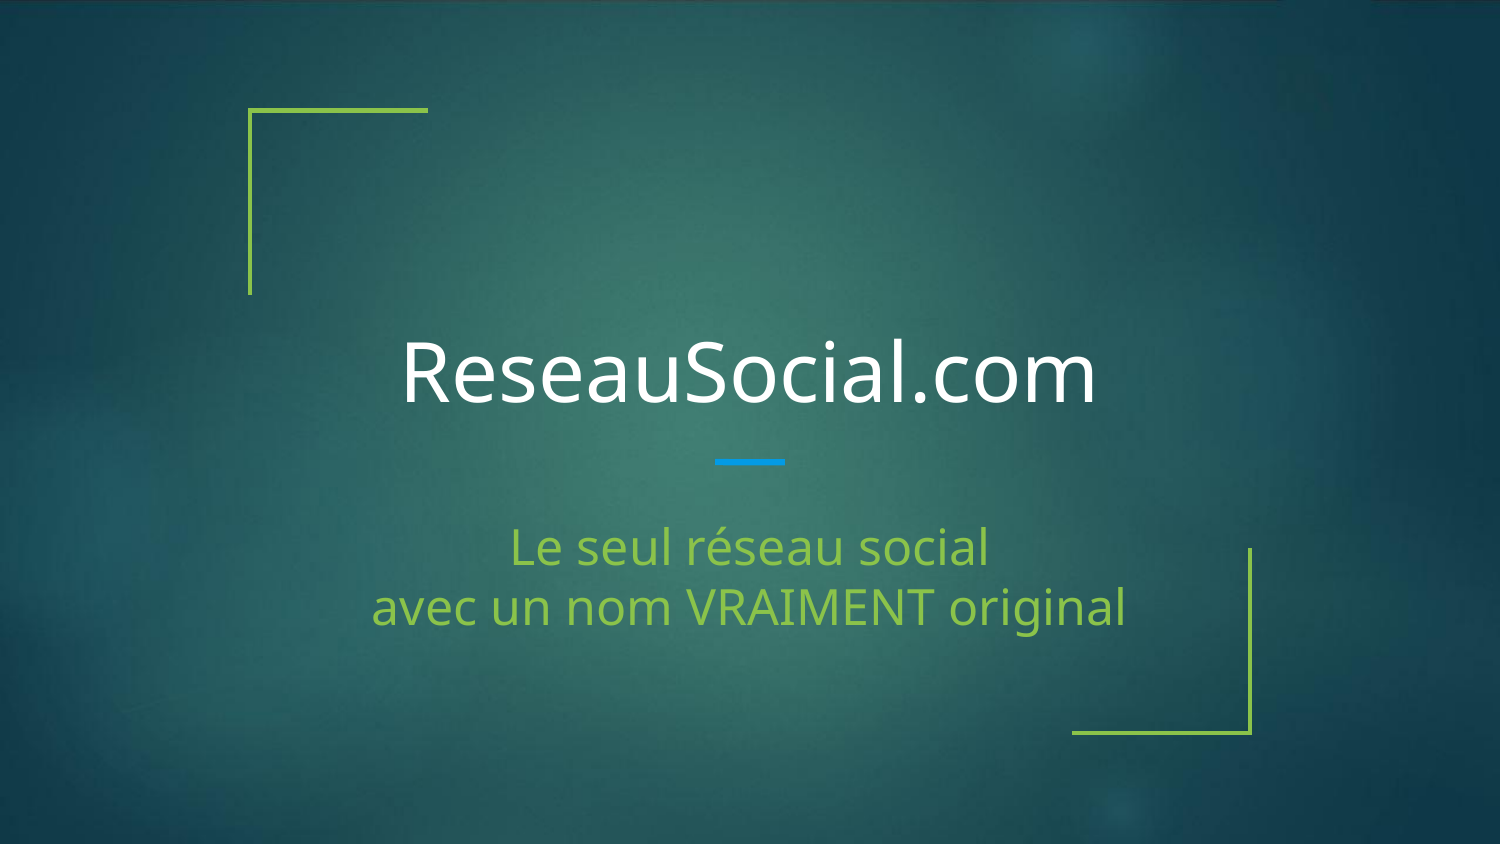

# ReseauSocial.com
Le seul réseau social
avec un nom VRAIMENT original